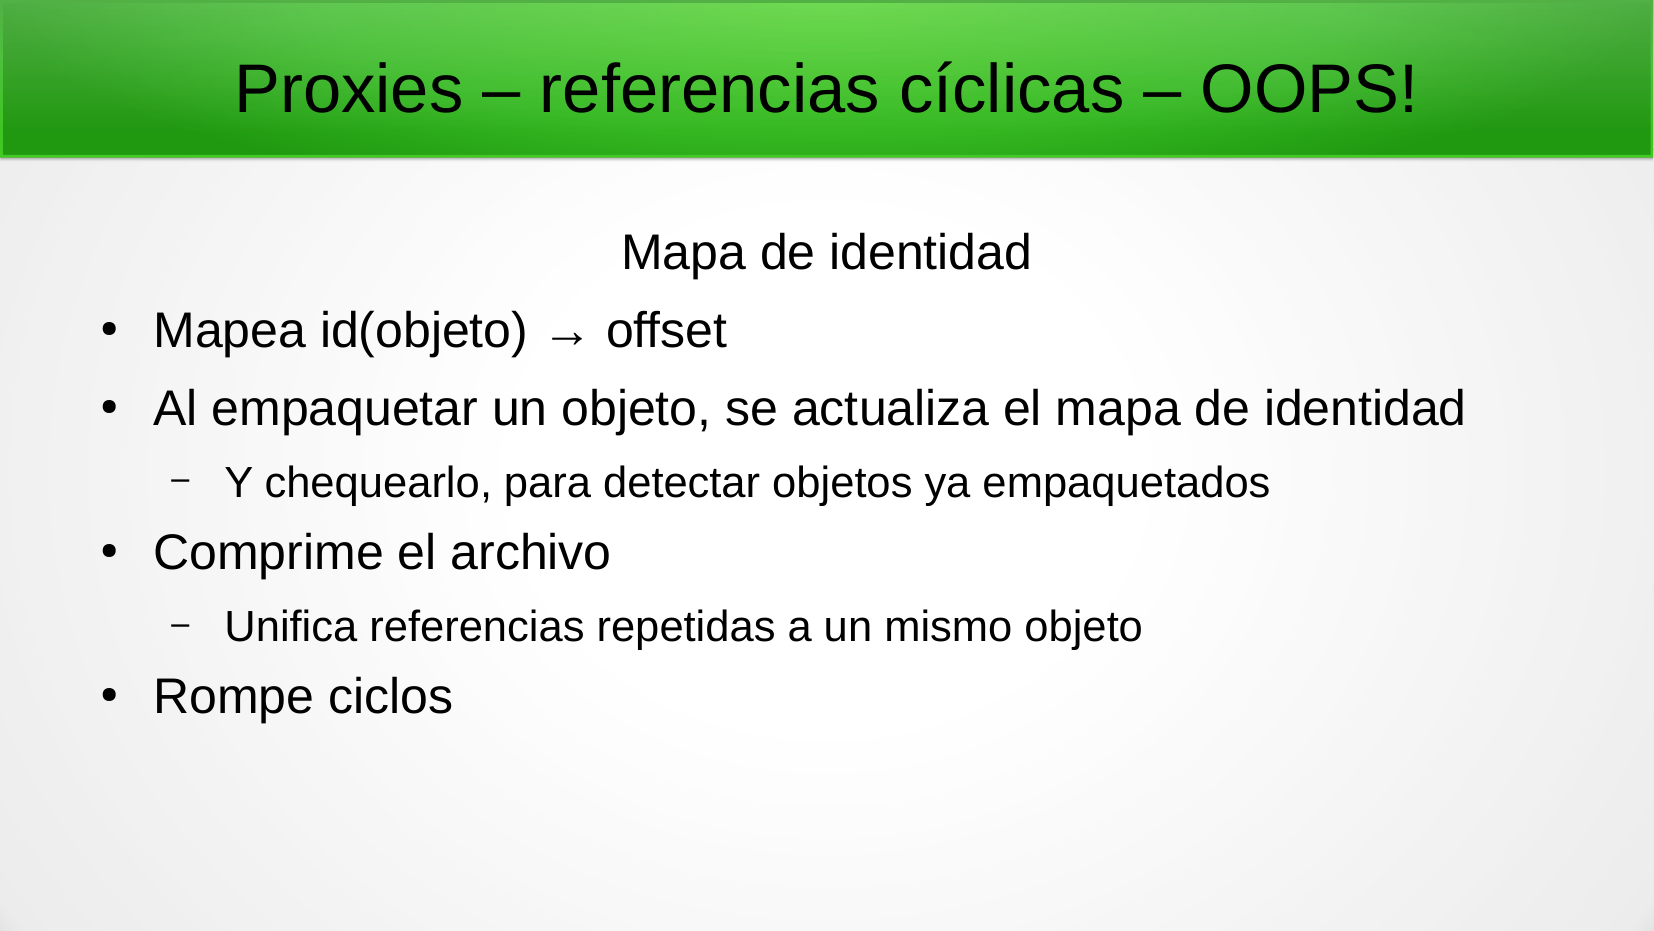

# Proxies – referencias cíclicas – OOPS!
Mapa de identidad
Mapea id(objeto) → offset
Al empaquetar un objeto, se actualiza el mapa de identidad
Y chequearlo, para detectar objetos ya empaquetados
Comprime el archivo
Unifica referencias repetidas a un mismo objeto
Rompe ciclos